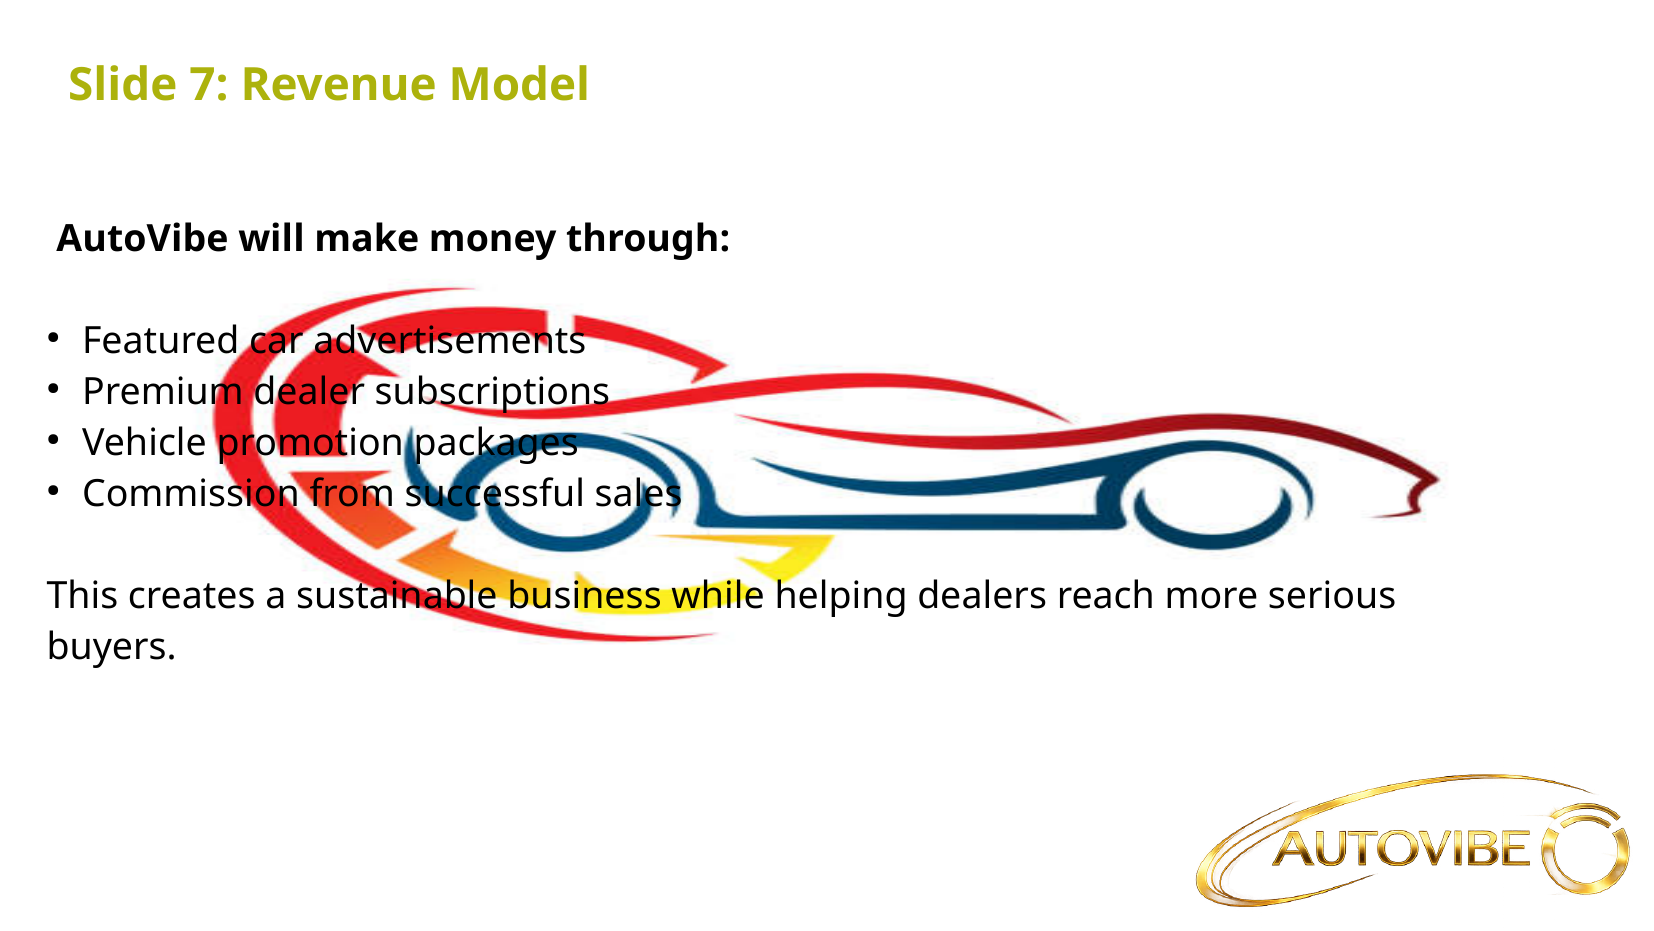

Slide 7: Revenue Model
 AutoVibe will make money through:
Featured car advertisements
Premium dealer subscriptions
Vehicle promotion packages
Commission from successful sales
This creates a sustainable business while helping dealers reach more serious buyers.